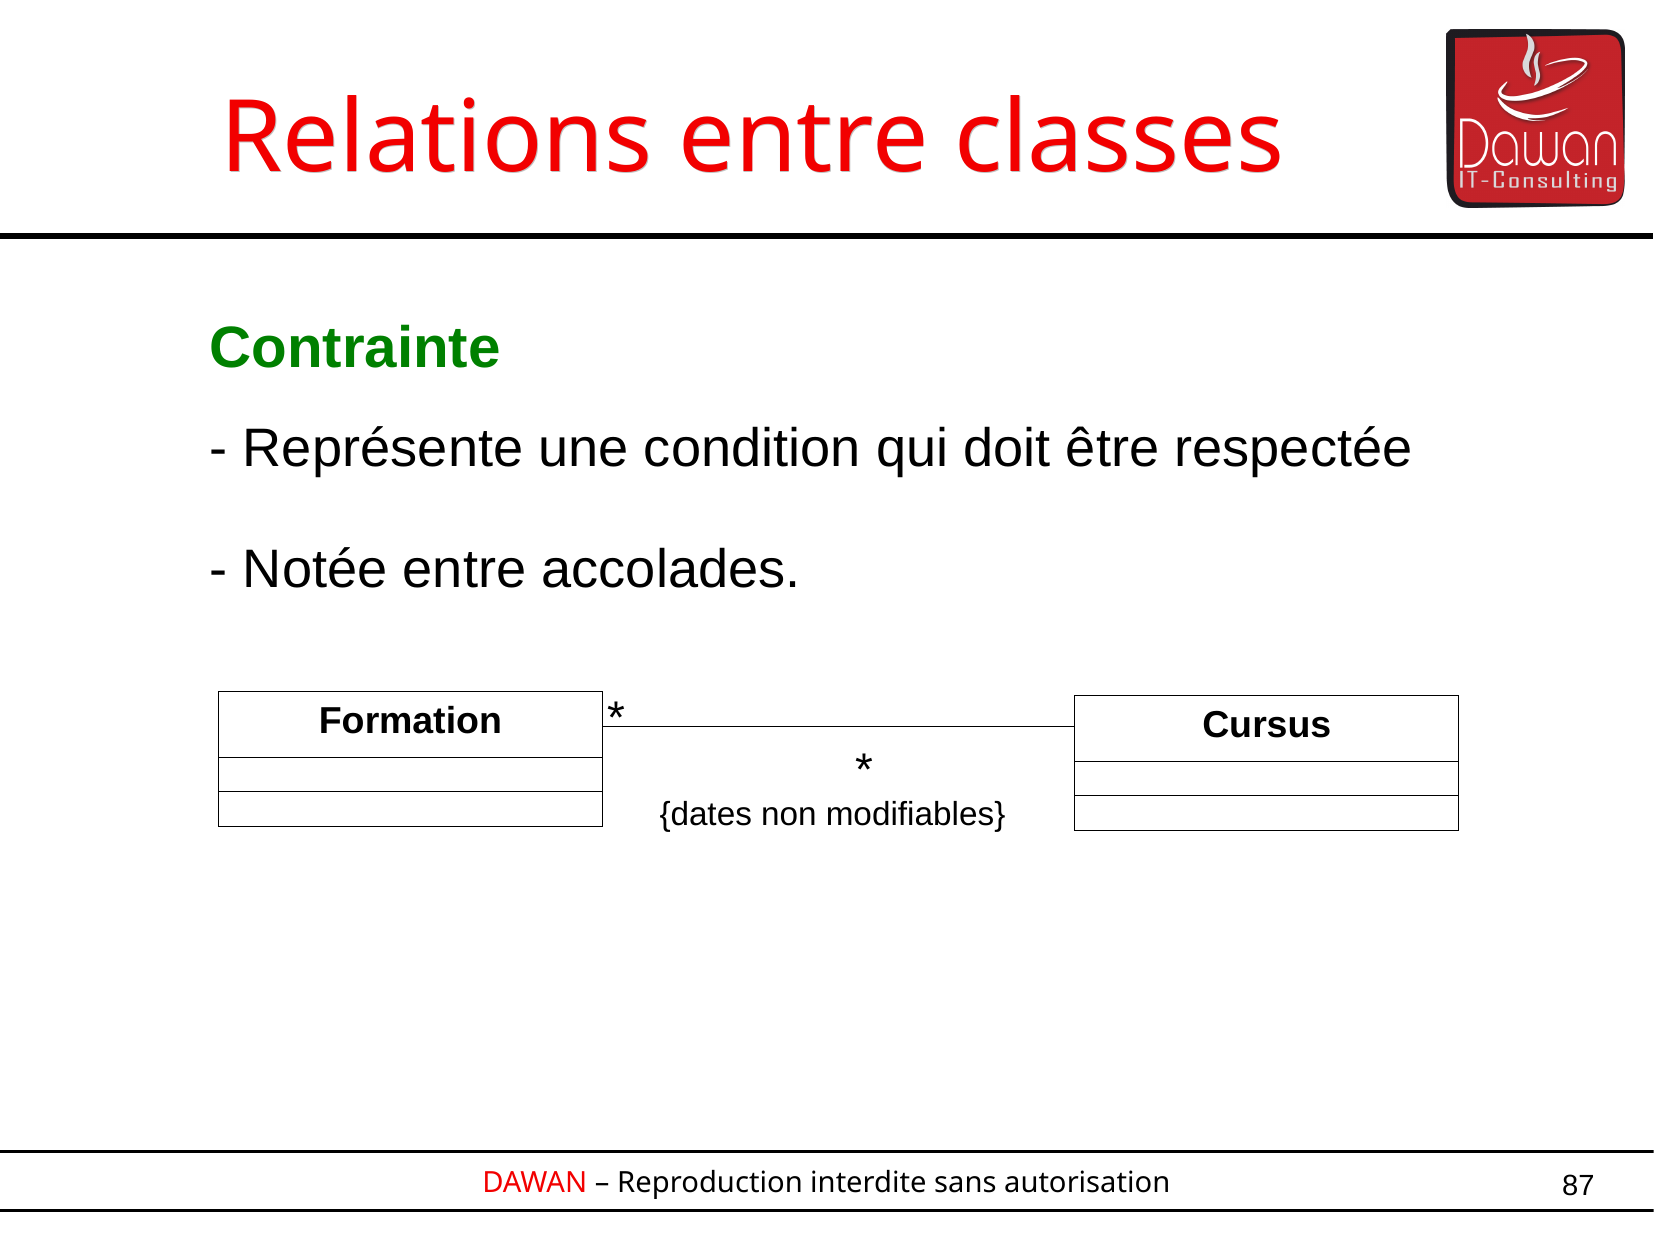

# Relations entre classes
Contrainte
- Représente une condition qui doit être respectée
- Notée entre accolades.
* *
{dates non modifiables}
Formation
Cursus
87